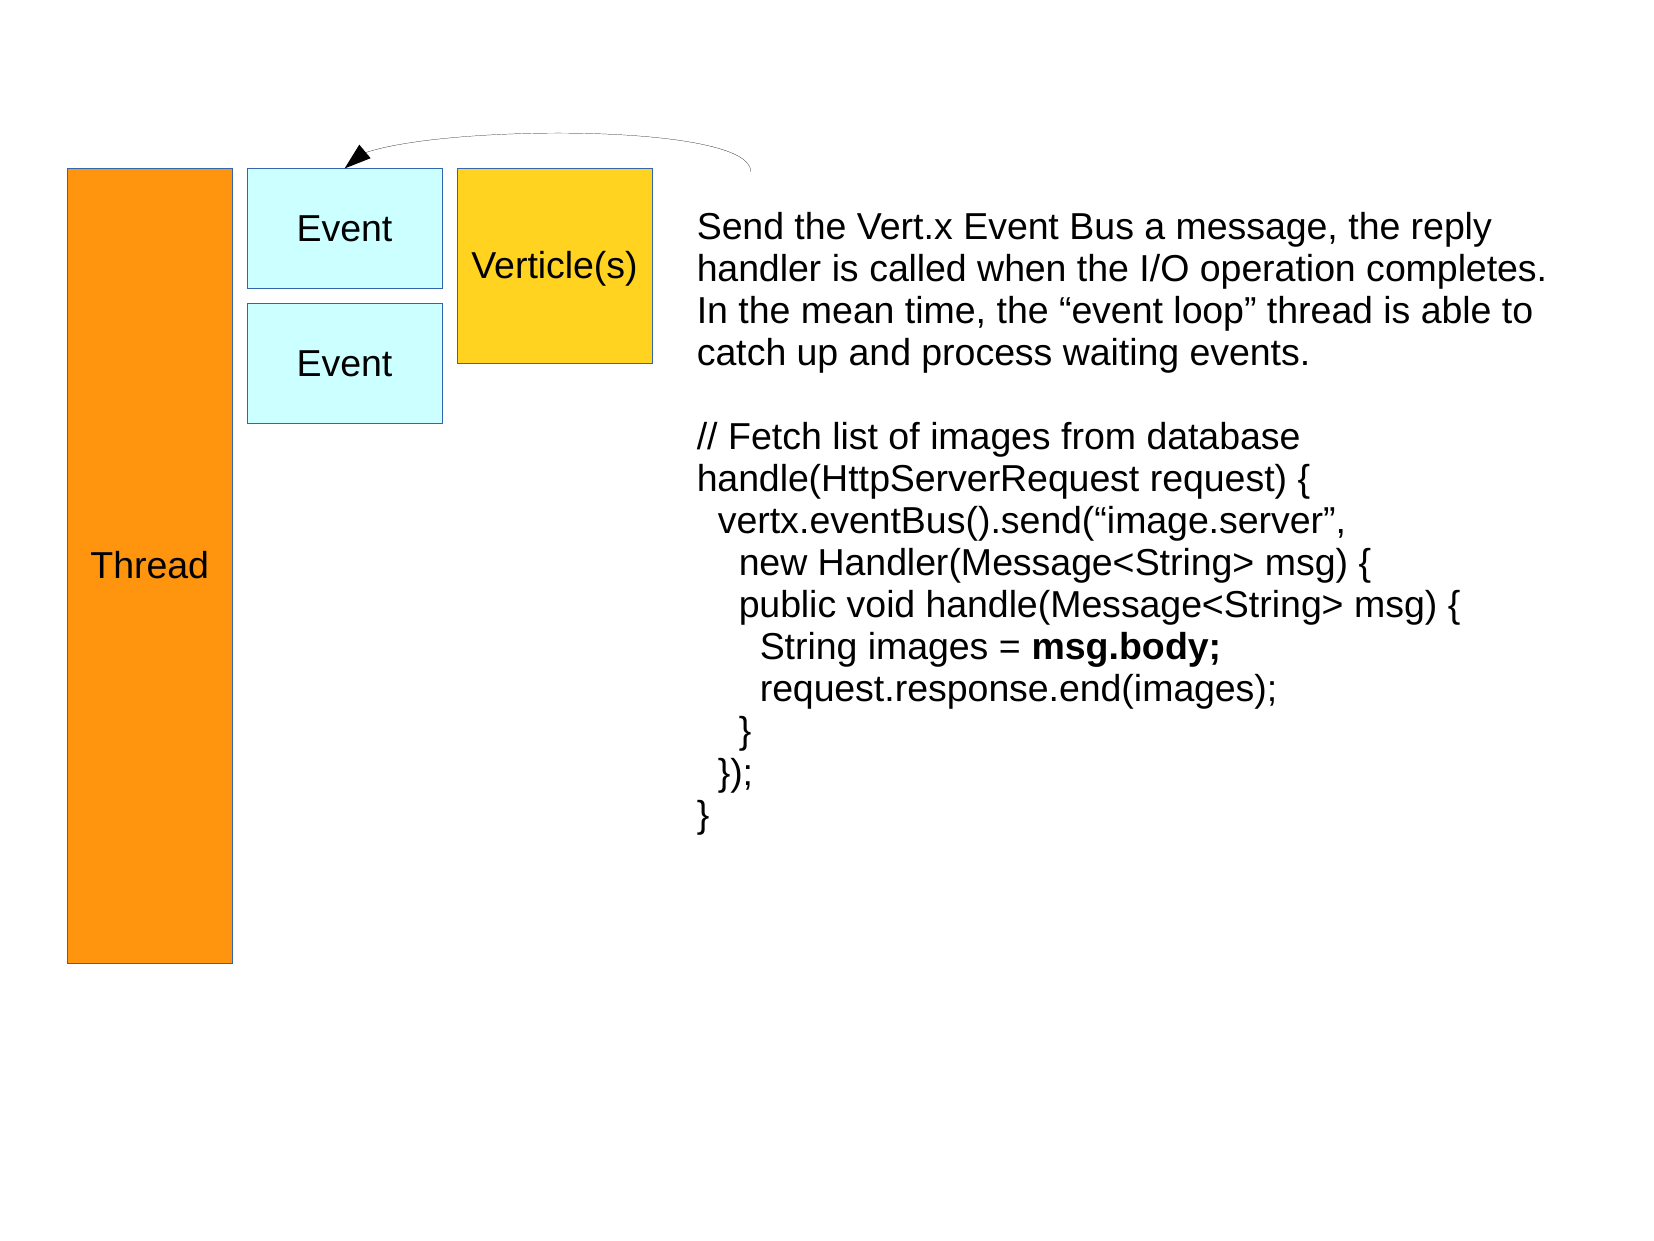

Thread
Event
Verticle(s)
Send the Vert.x Event Bus a message, the reply handler is called when the I/O operation completes.
In the mean time, the “event loop” thread is able to catch up and process waiting events.
// Fetch list of images from database
handle(HttpServerRequest request) {
 vertx.eventBus().send(“image.server”,
 new Handler(Message<String> msg) {
 public void handle(Message<String> msg) {
 String images = msg.body;
 request.response.end(images);
 }
 });
}
Event